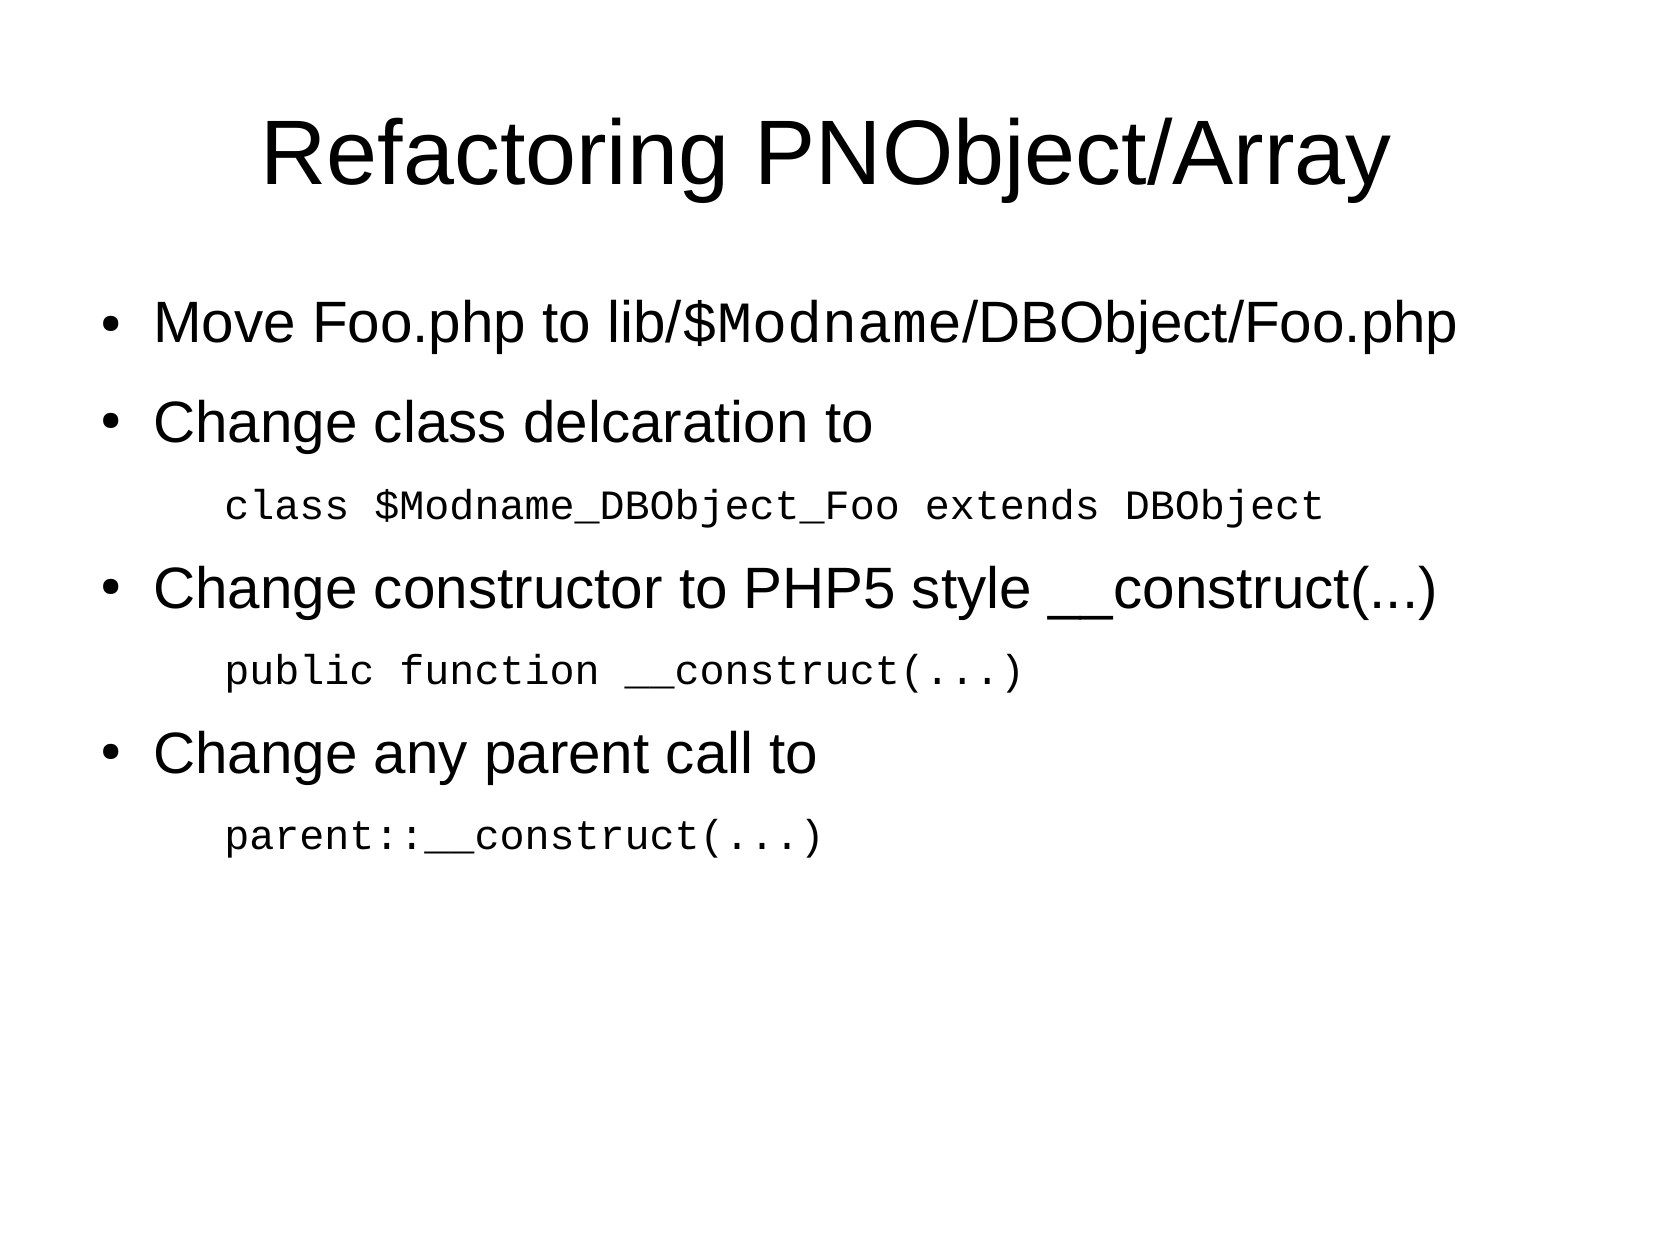

# Refactoring PNObject/Array
Move Foo.php to lib/$Modname/DBObject/Foo.php
Change class delcaration to
class $Modname_DBObject_Foo extends DBObject
Change constructor to PHP5 style __construct(...)
public function __construct(...)
Change any parent call to
parent::__construct(...)